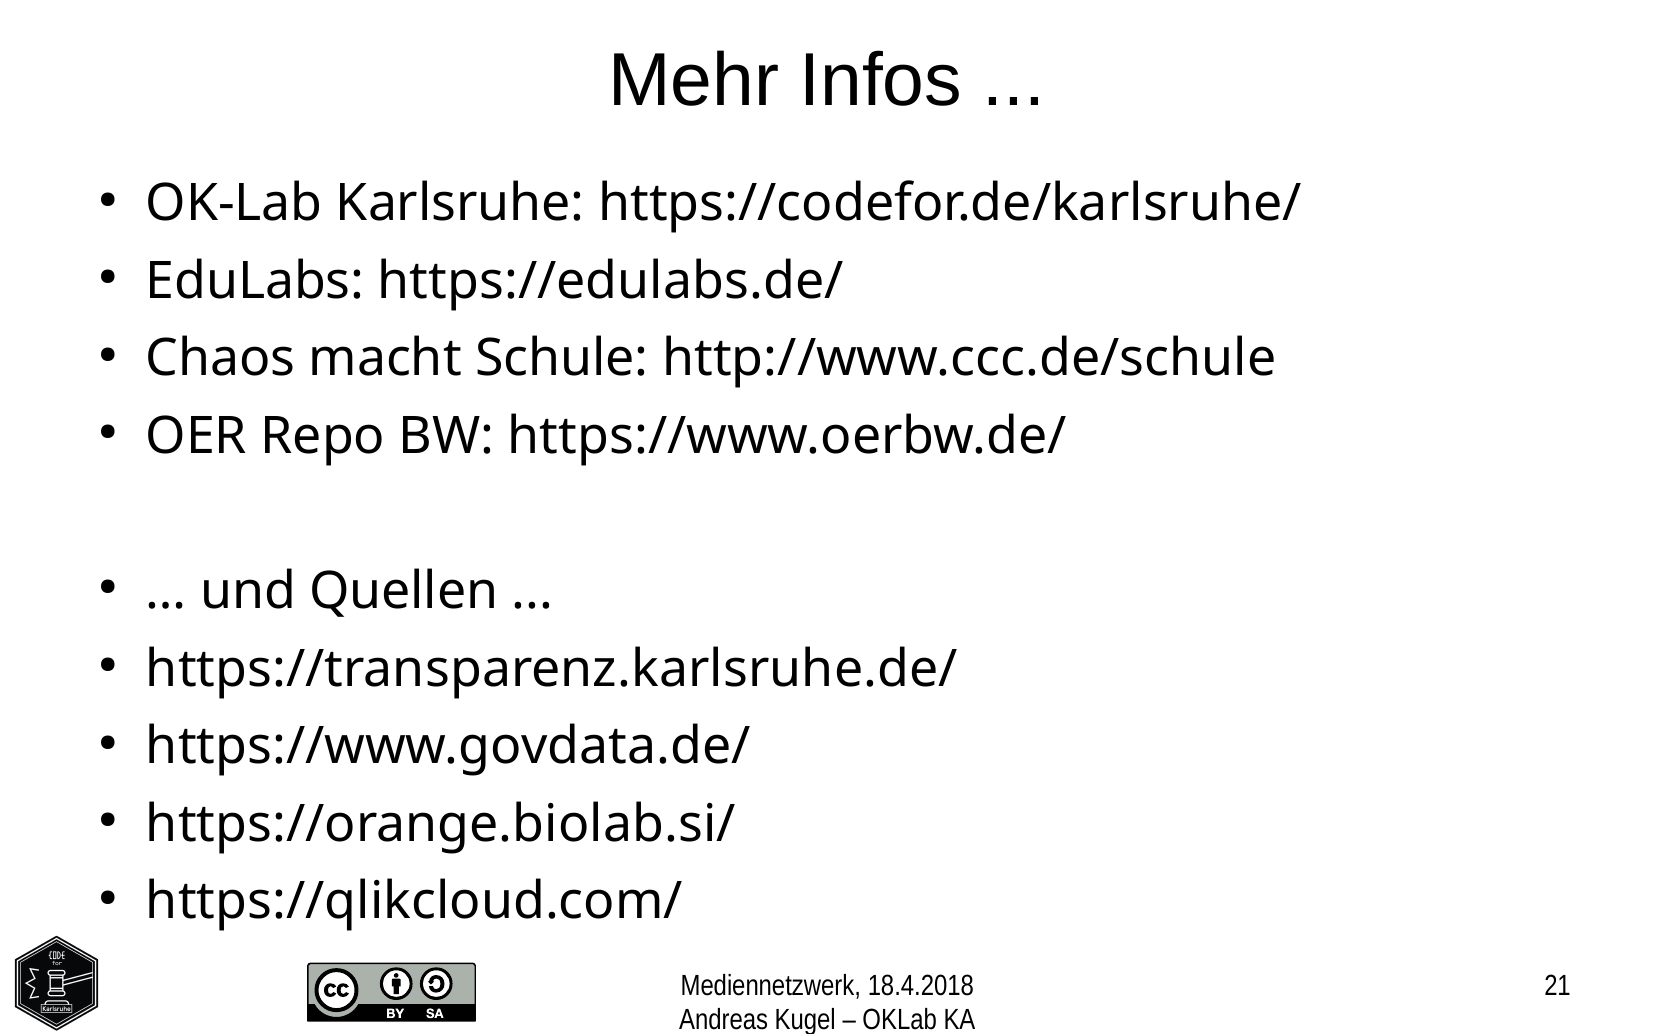

# Mehr Infos ...
OK-Lab Karlsruhe: https://codefor.de/karlsruhe/
EduLabs: https://edulabs.de/
Chaos macht Schule: http://www.ccc.de/schule
OER Repo BW: https://www.oerbw.de/
… und Quellen ...
https://transparenz.karlsruhe.de/
https://www.govdata.de/
https://orange.biolab.si/
https://qlikcloud.com/
Wie werden Zahlen zu Codes?
21